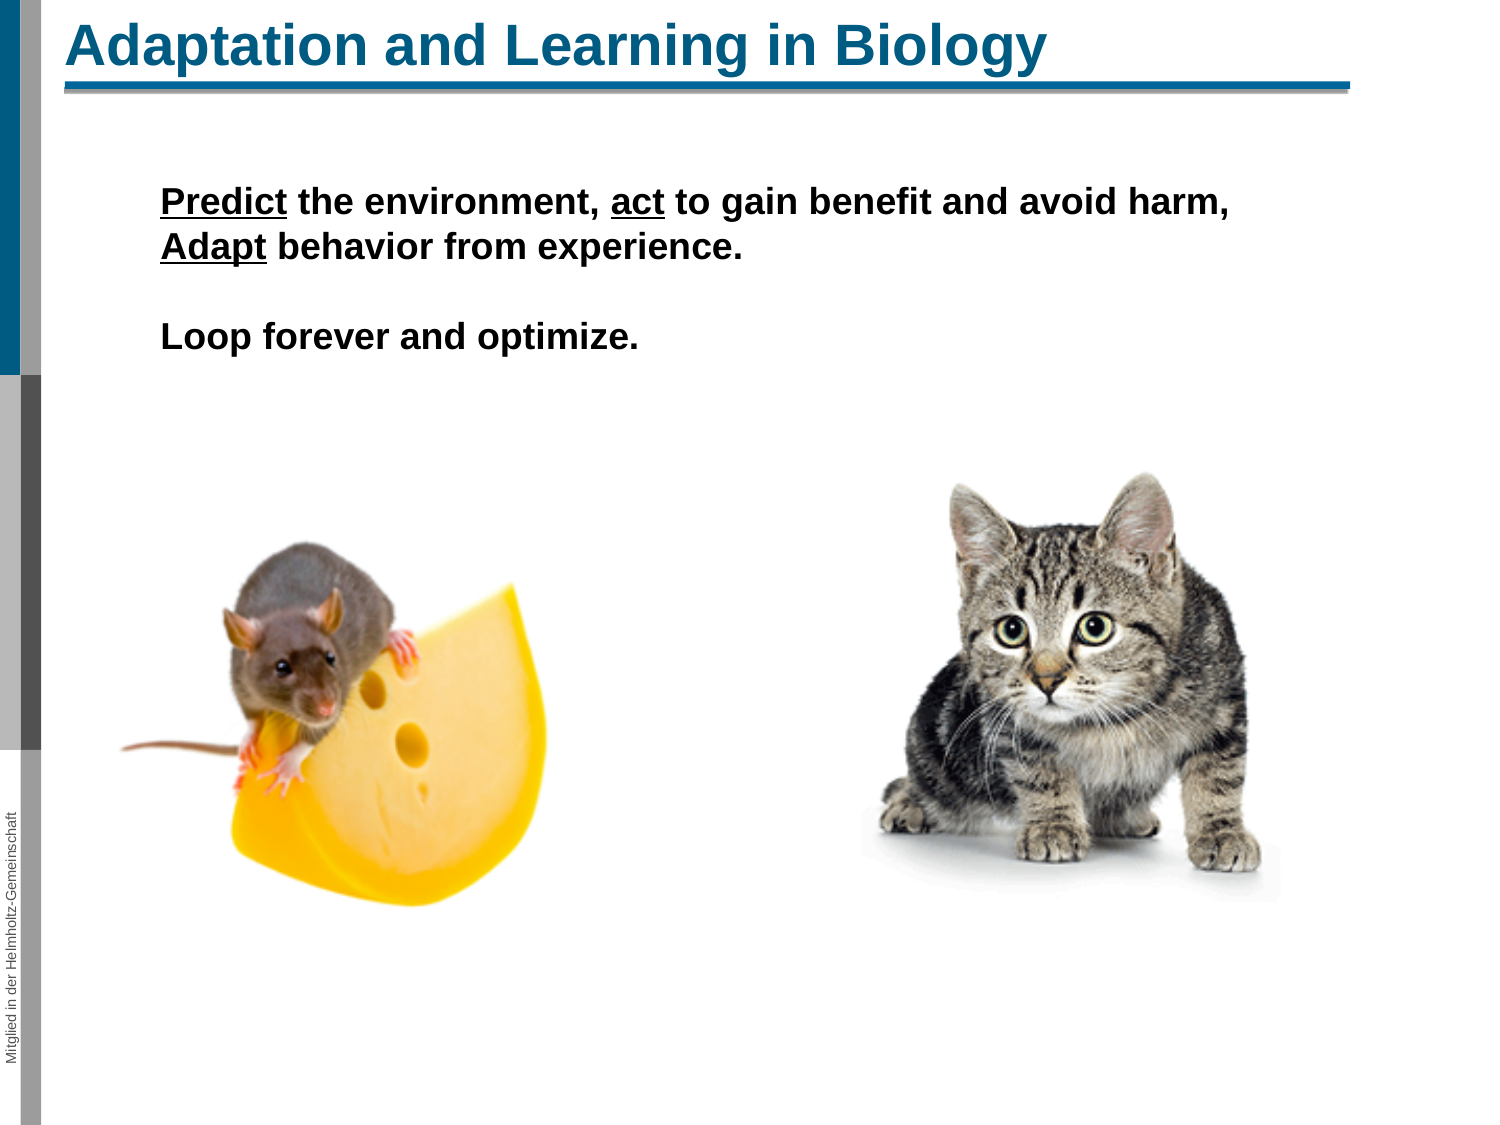

Adaptation and Learning in Biology
Predict the environment, act to gain benefit and avoid harm,
Adapt behavior from experience.
Loop forever and optimize.